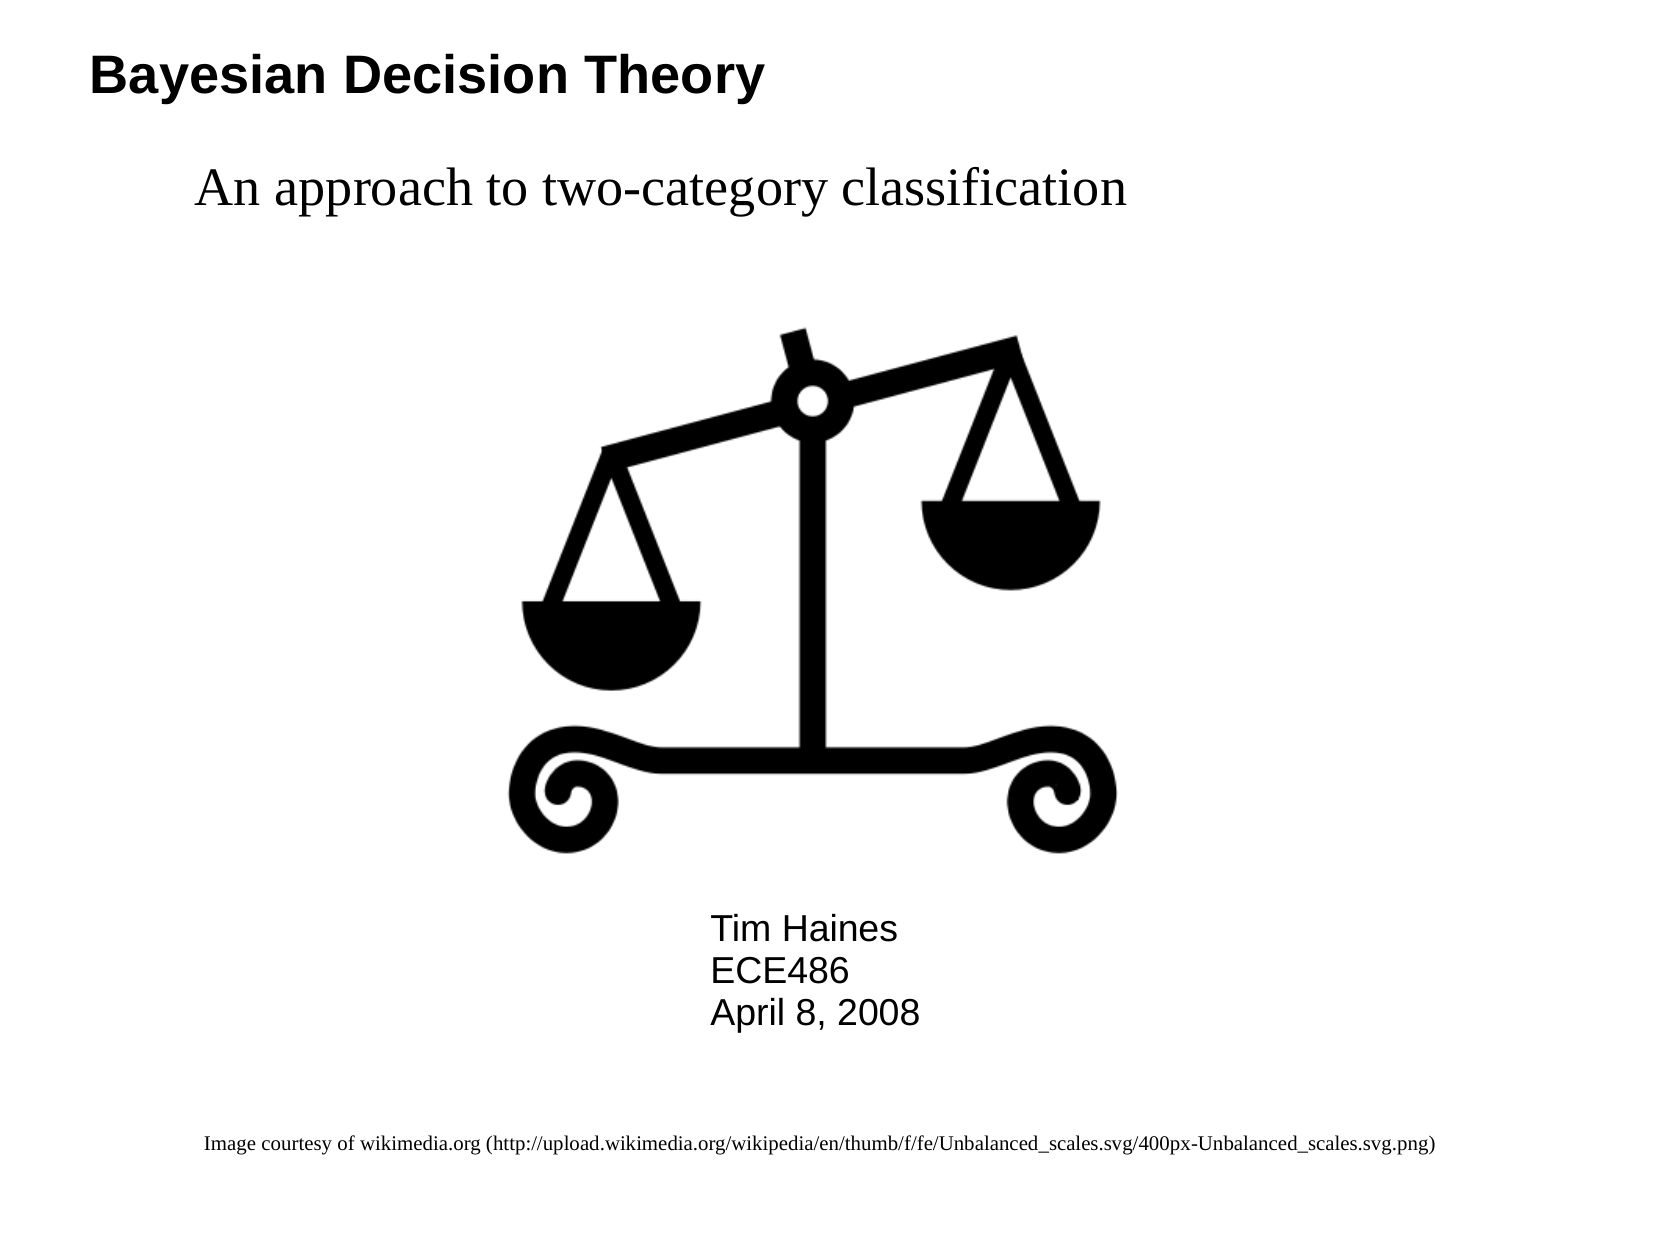

Bayesian Decision Theory
An approach to two-category classification
Tim Haines
ECE486
April 8, 2008
Image courtesy of wikimedia.org (http://upload.wikimedia.org/wikipedia/en/thumb/f/fe/Unbalanced_scales.svg/400px-Unbalanced_scales.svg.png)